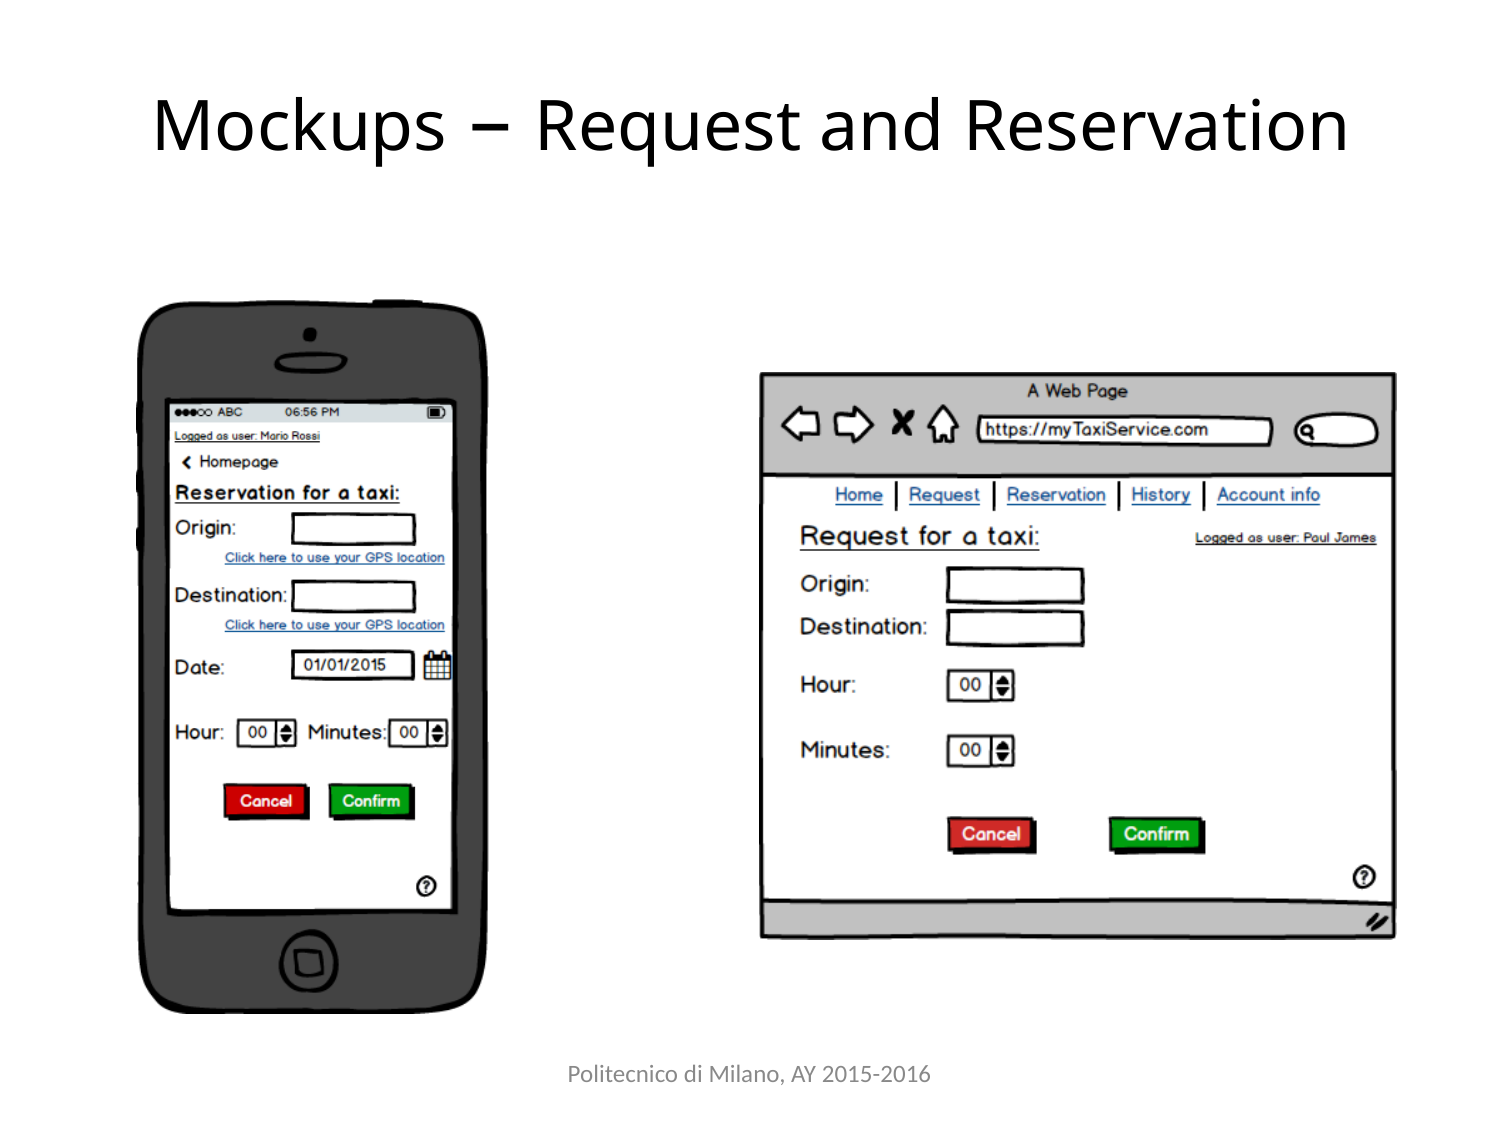

# Mockups – Request and Reservation
Politecnico di Milano, AY 2015-2016